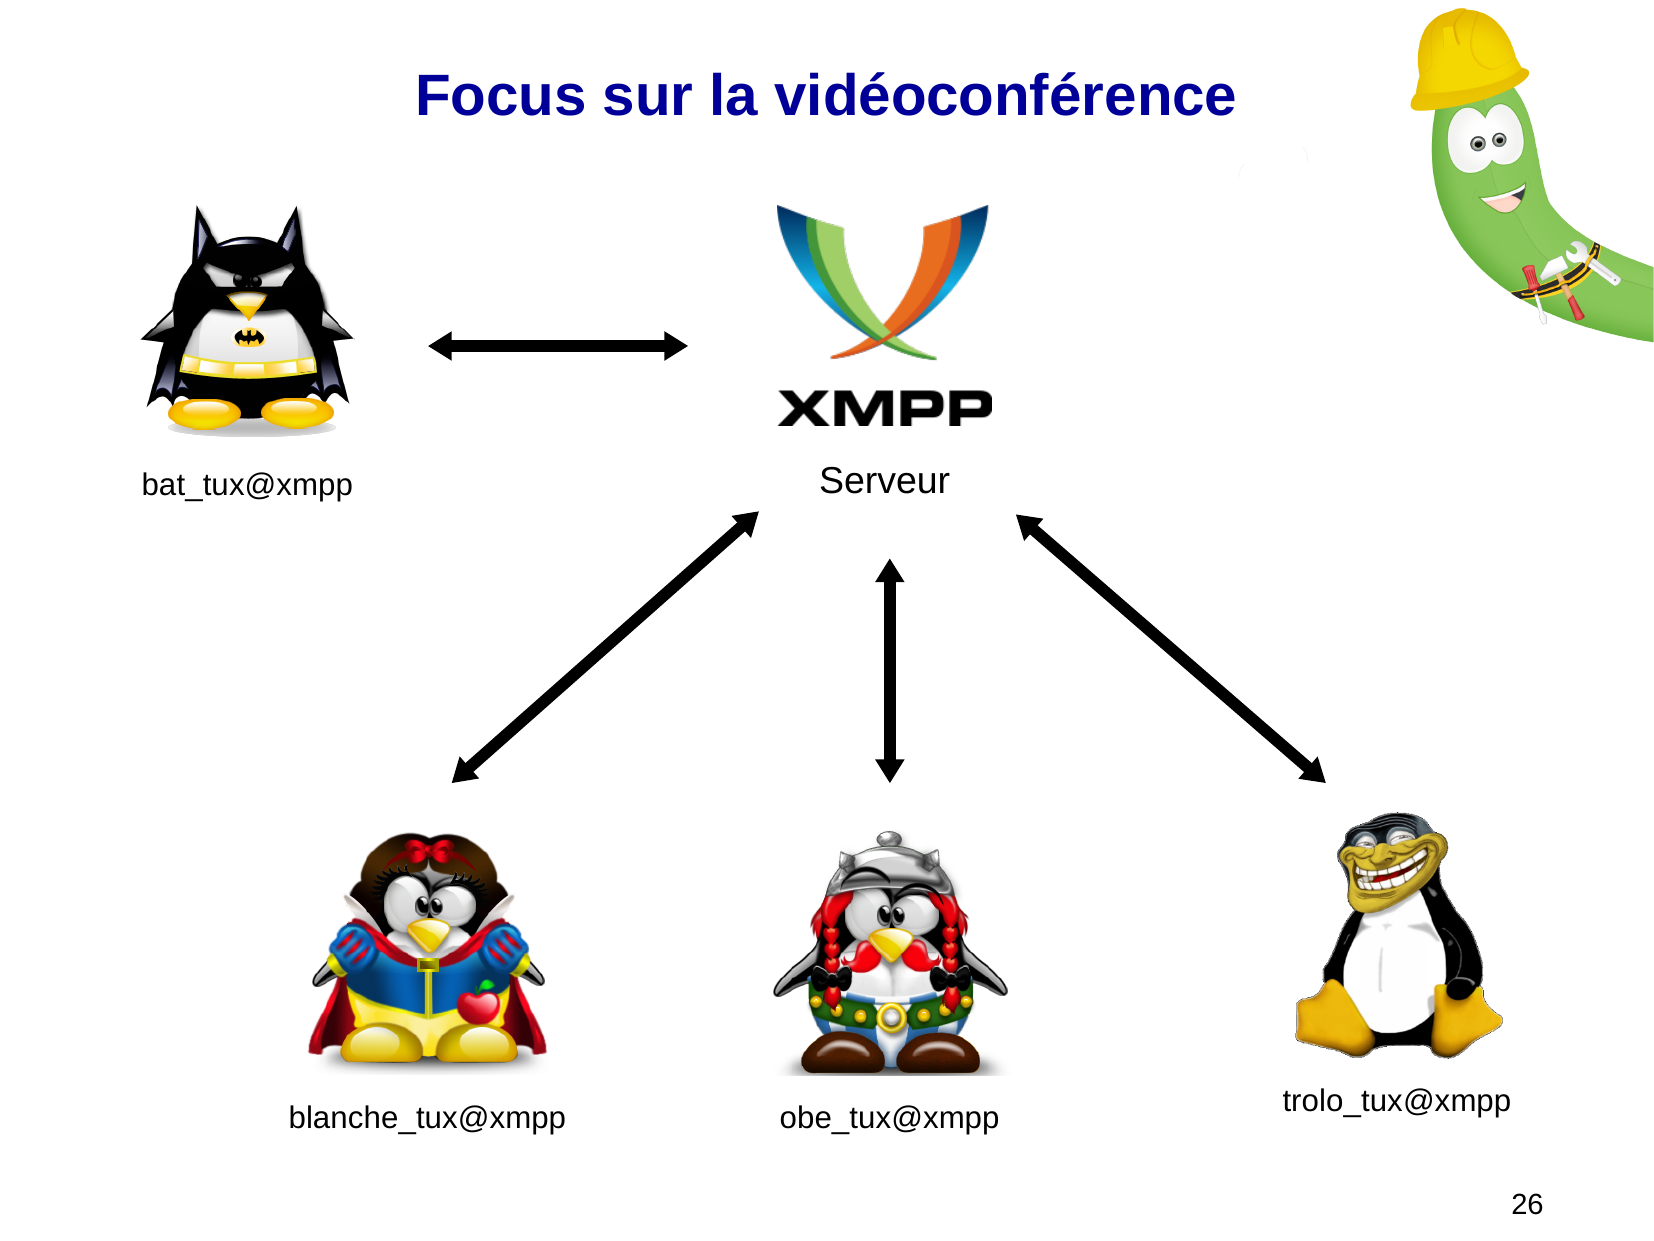

# Focus sur la vidéoconférence
bat_tux@xmpp
Serveur
trolo_tux@xmpp
obe_tux@xmpp
blanche_tux@xmpp